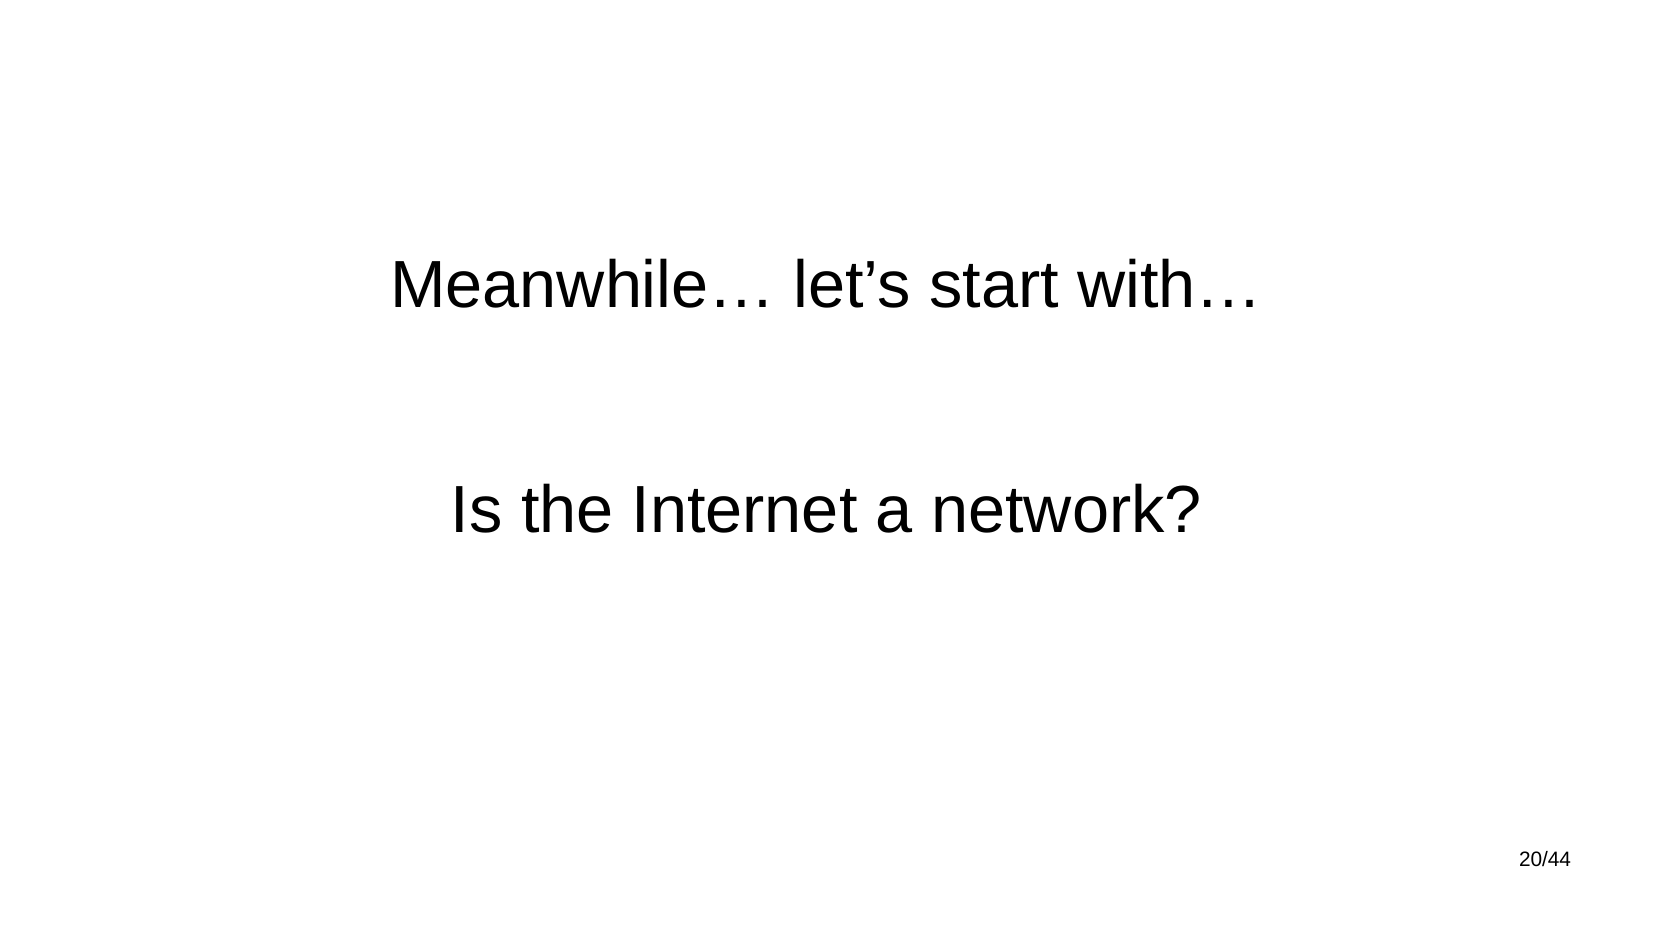

# Meanwhile… let’s start with…
Is the Internet a network?
20